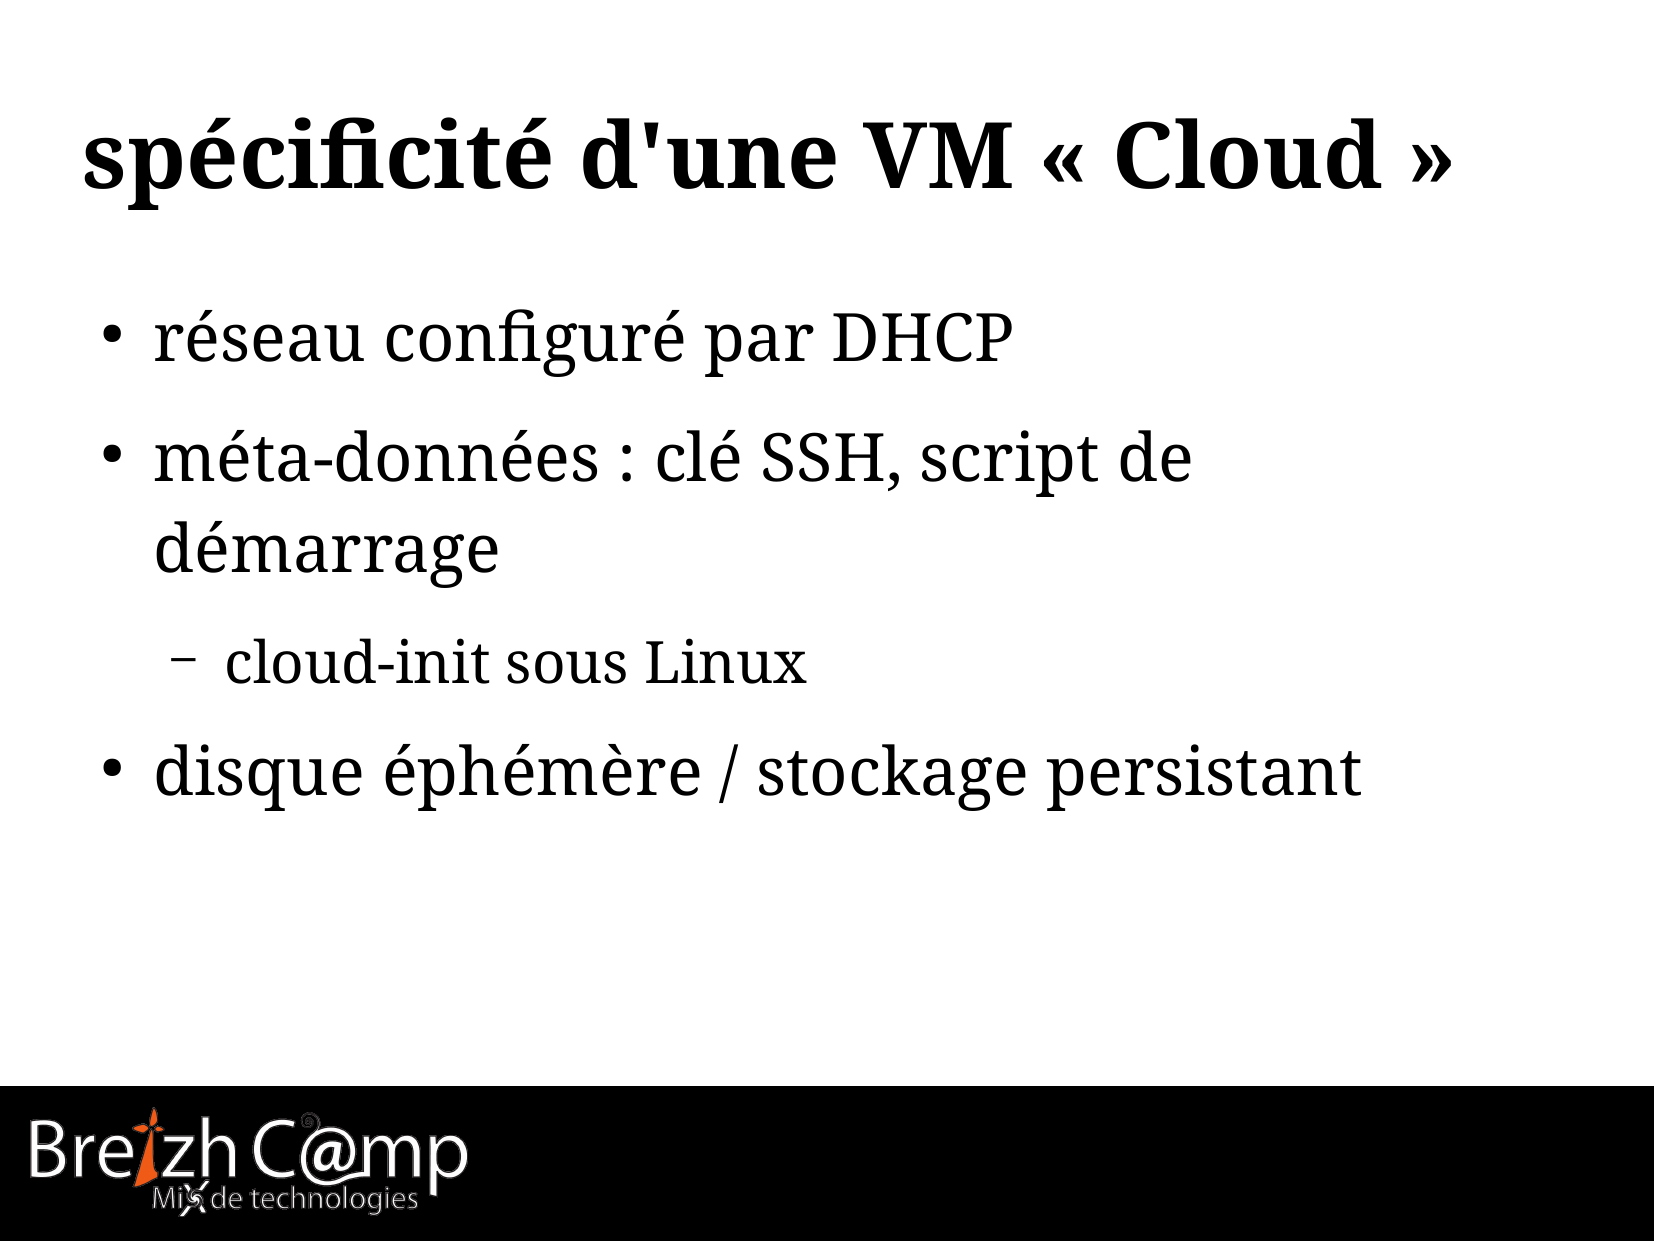

# spécificité d'une VM « Cloud »
réseau configuré par DHCP
méta-données : clé SSH, script de démarrage
cloud-init sous Linux
disque éphémère / stockage persistant
32